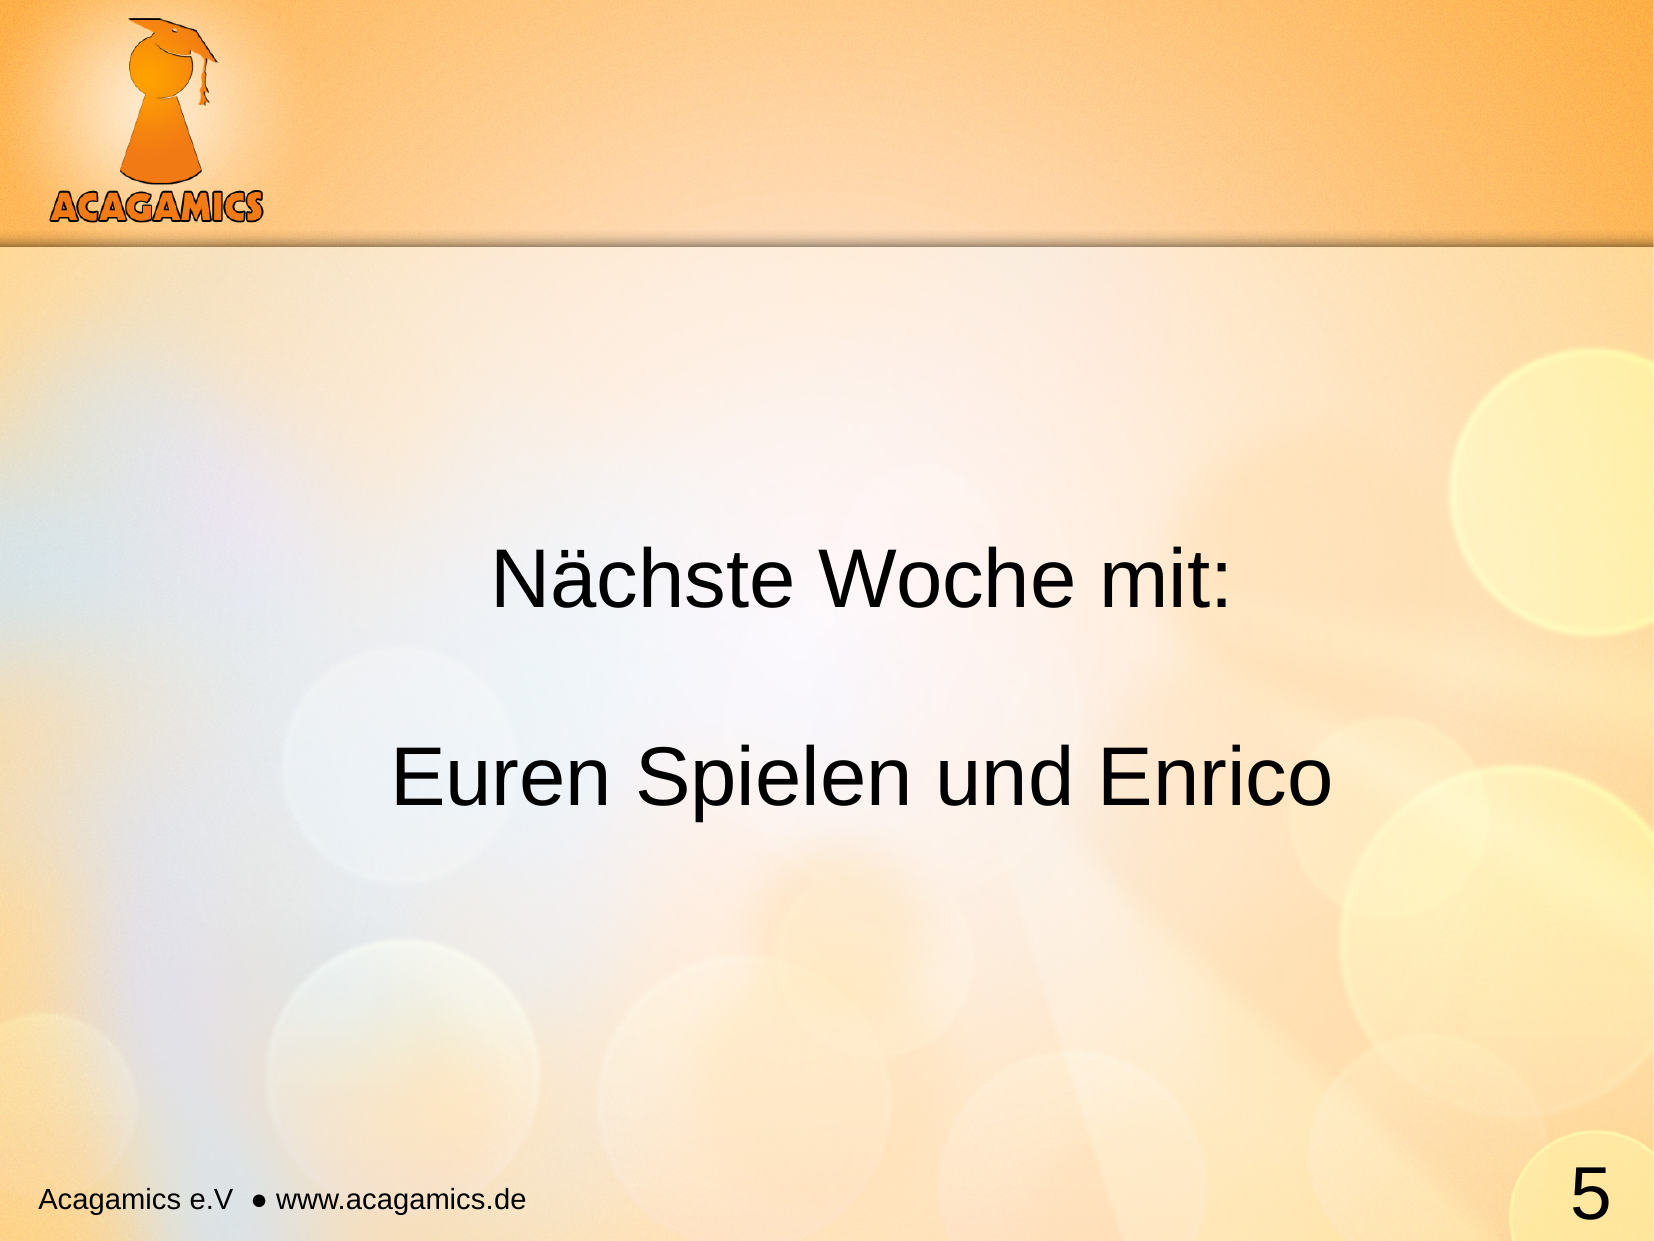

#
Nächste Woche mit:
Euren Spielen und Enrico
5